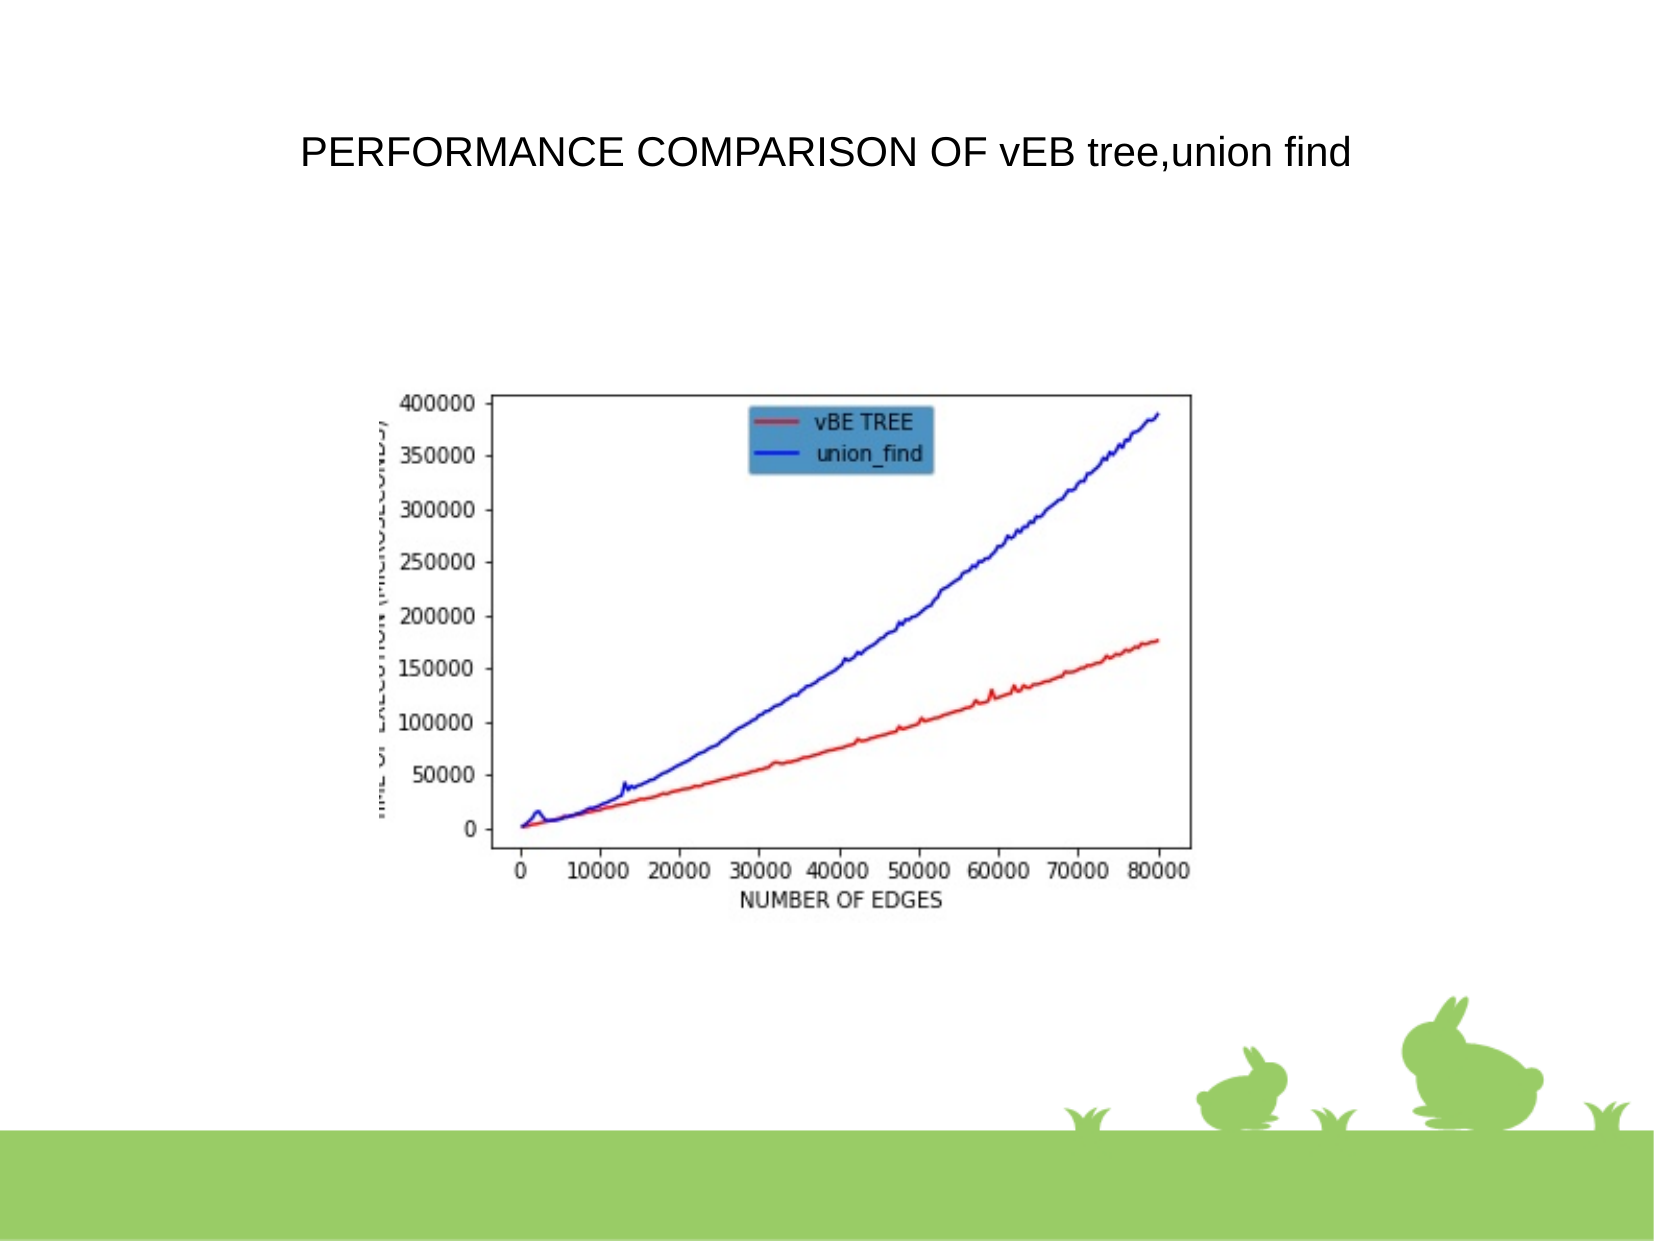

# PERFORMANCE COMPARISON OF vEB tree,union find